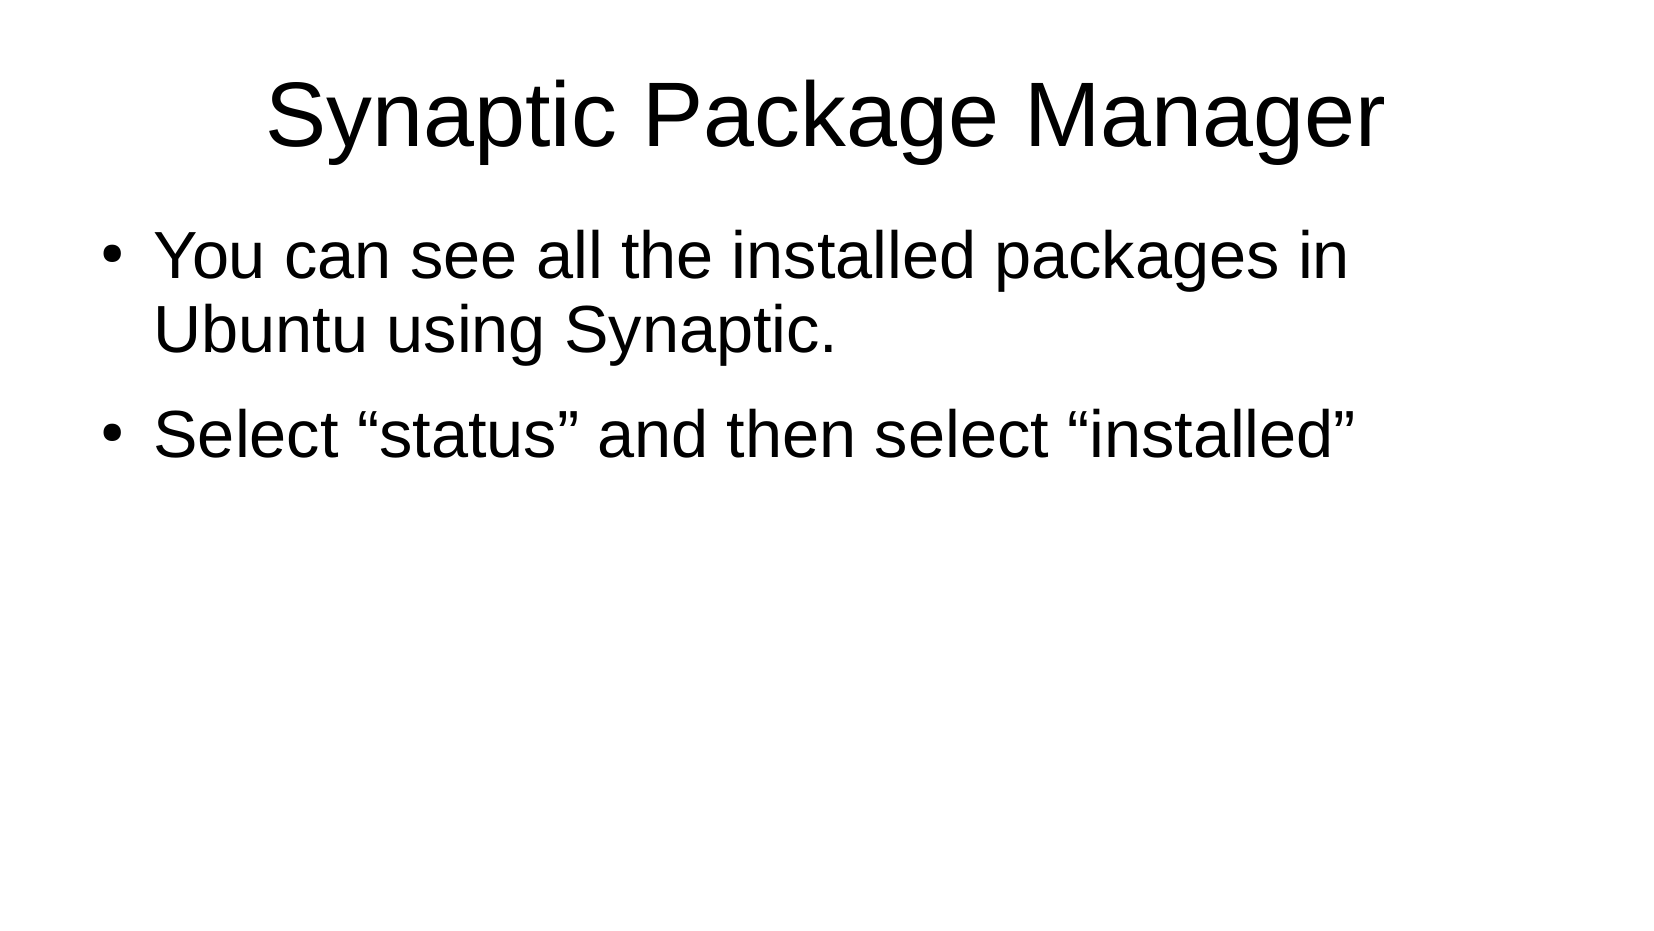

# Synaptic Package Manager
You can see all the installed packages in Ubuntu using Synaptic.
Select “status” and then select “installed”